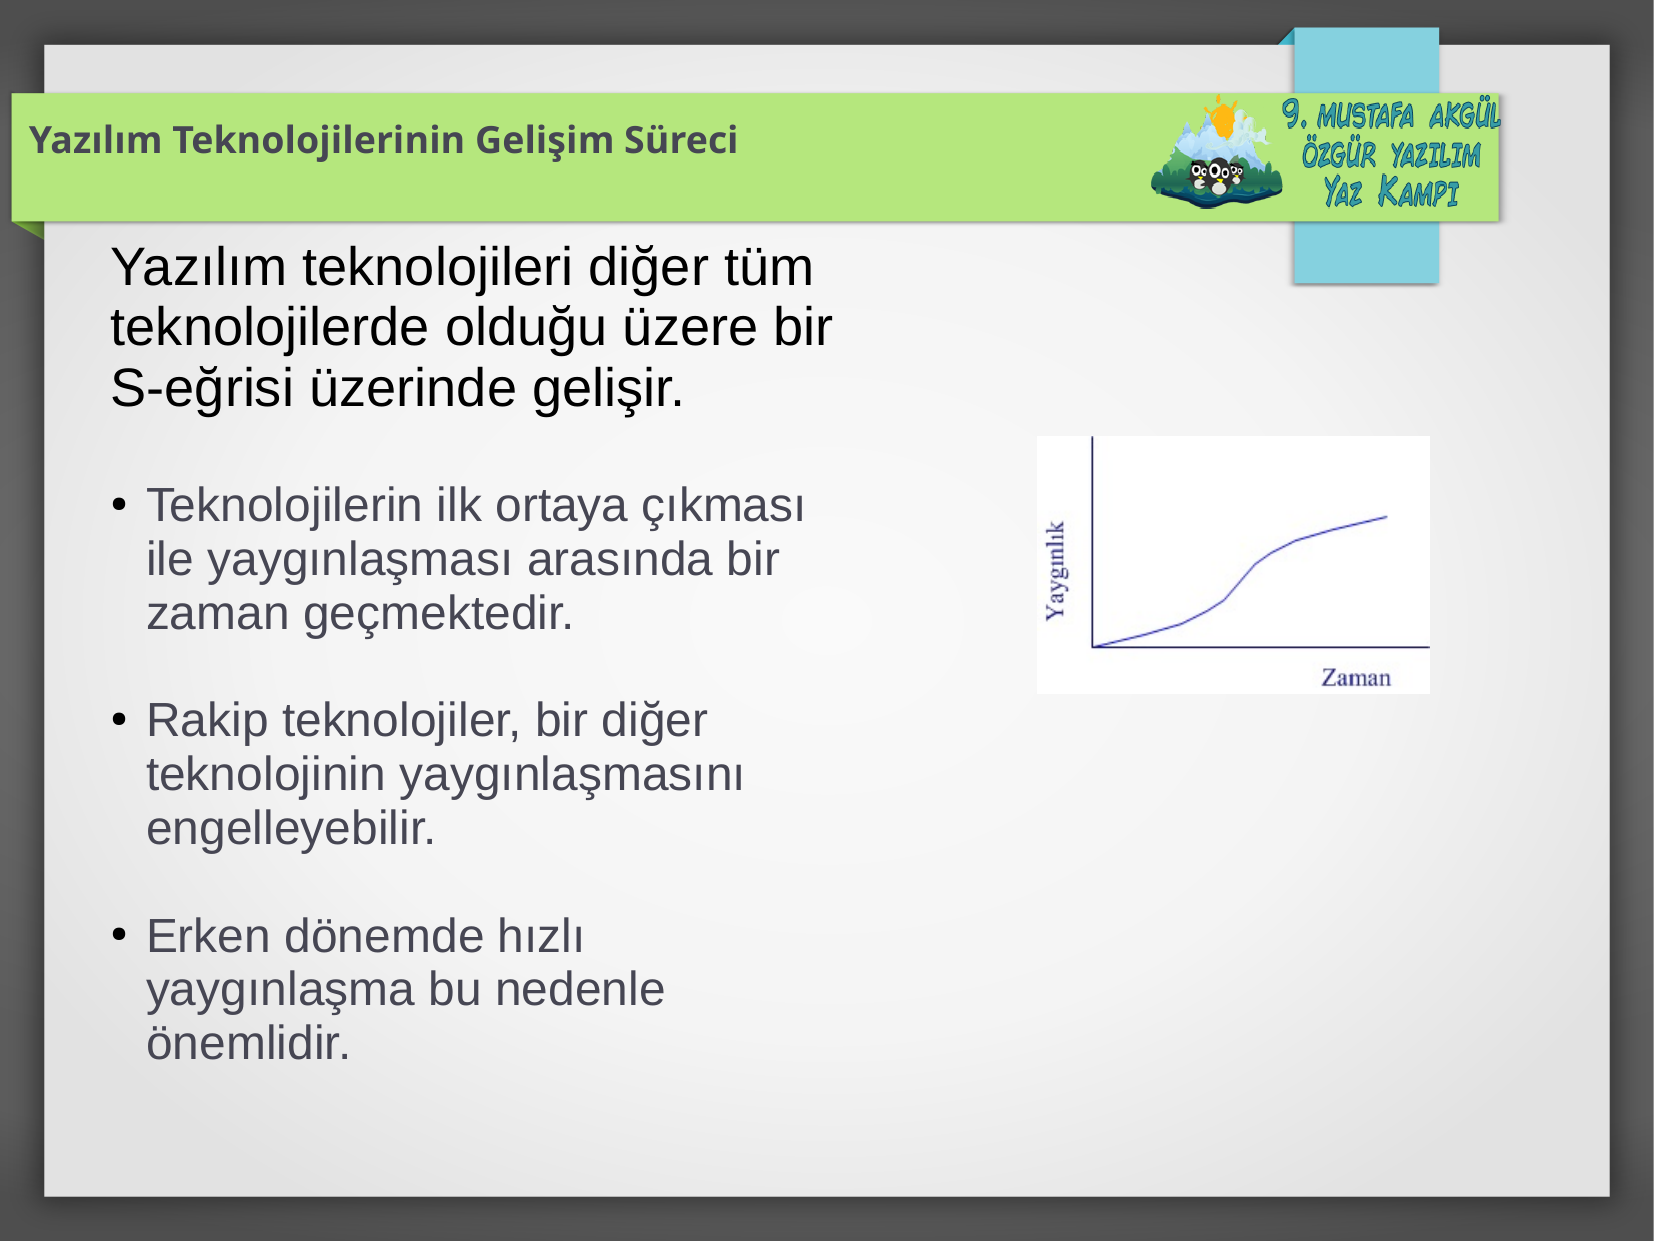

Yazılım Teknolojilerinin Gelişim Süreci
Yazılım teknolojileri diğer tüm teknolojilerde olduğu üzere bir S-eğrisi üzerinde gelişir.
Teknolojilerin ilk ortaya çıkması ile yaygınlaşması arasında bir zaman geçmektedir.
Rakip teknolojiler, bir diğer teknolojinin yaygınlaşmasını engelleyebilir.
Erken dönemde hızlı yaygınlaşma bu nedenle önemlidir.